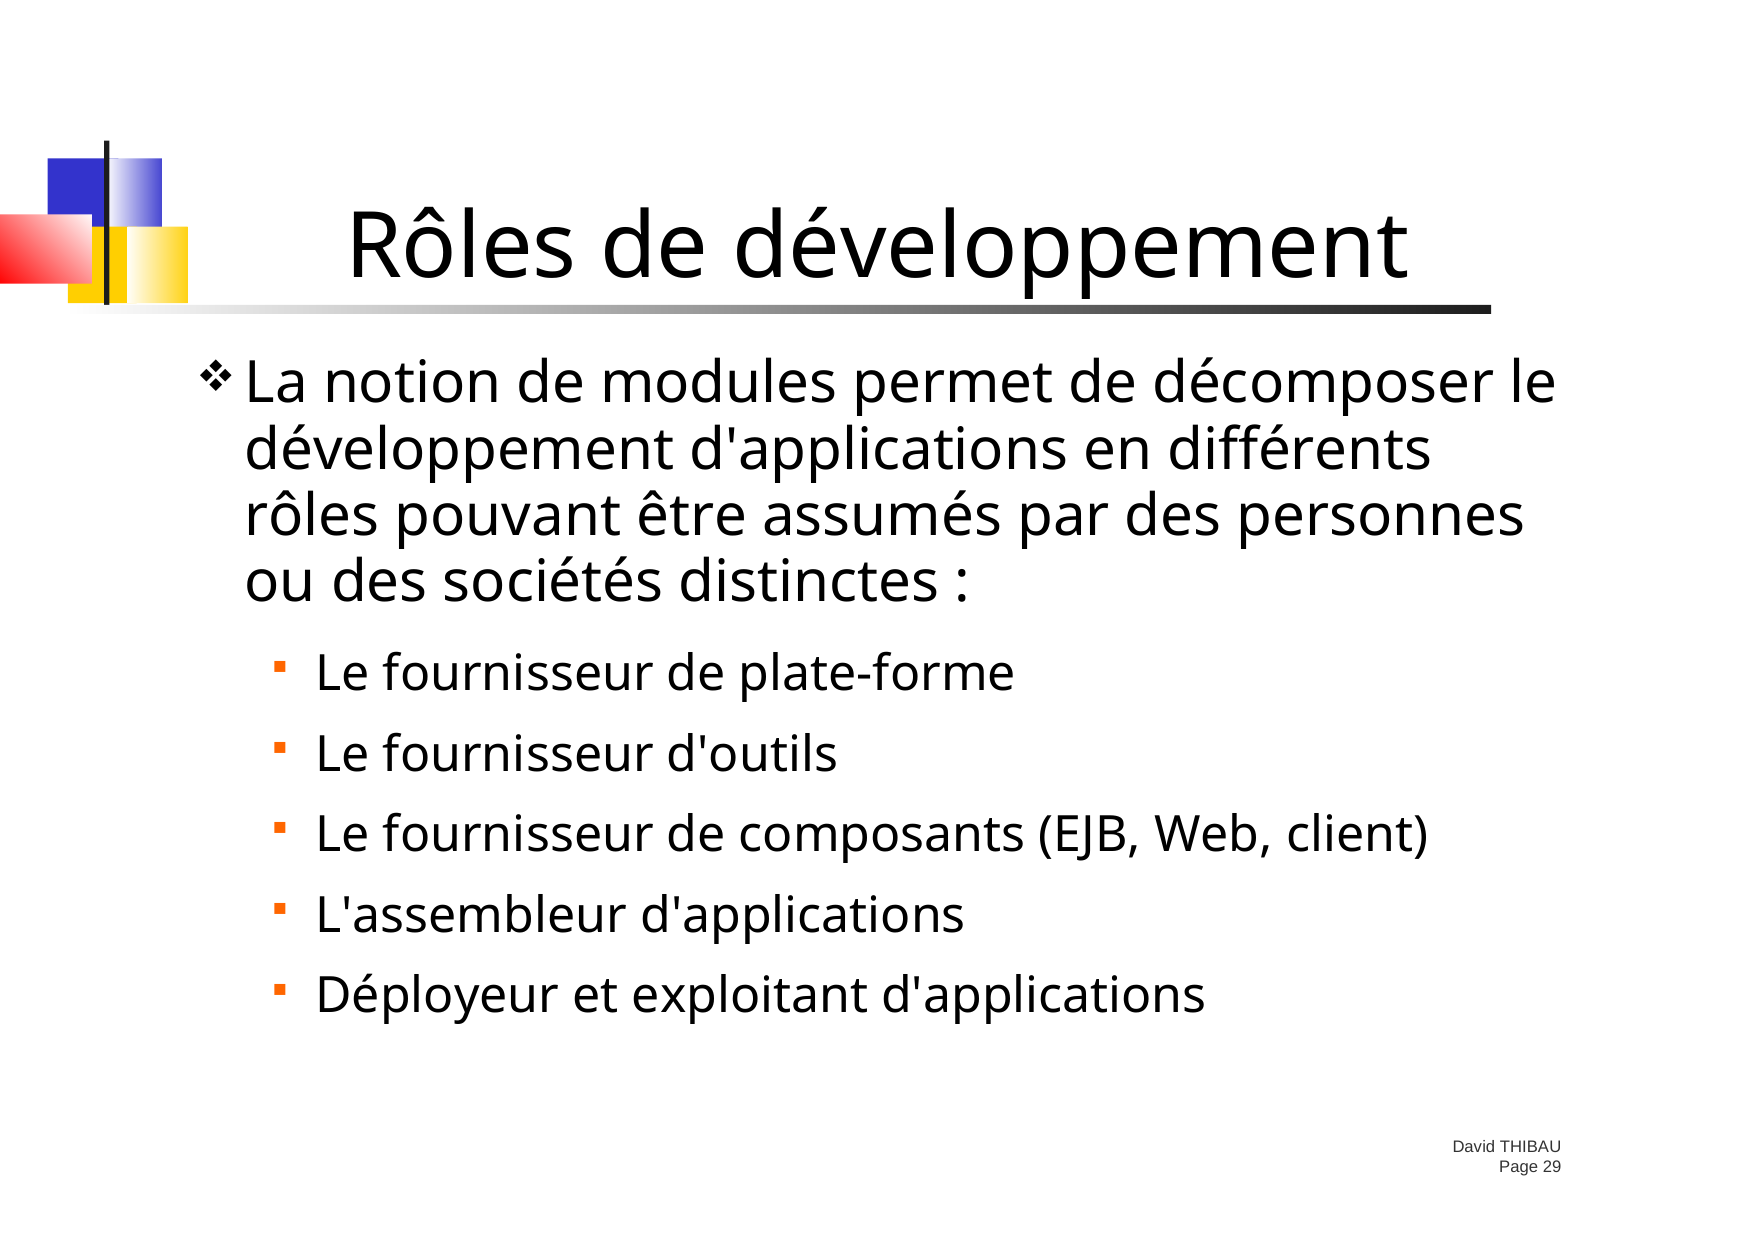

# Rôles de développement
La notion de modules permet de décomposer le développement d'applications en différents rôles pouvant être assumés par des personnes ou des sociétés distinctes :
Le fournisseur de plate-forme
Le fournisseur d'outils
Le fournisseur de composants (EJB, Web, client)
L'assembleur d'applications
Déployeur et exploitant d'applications